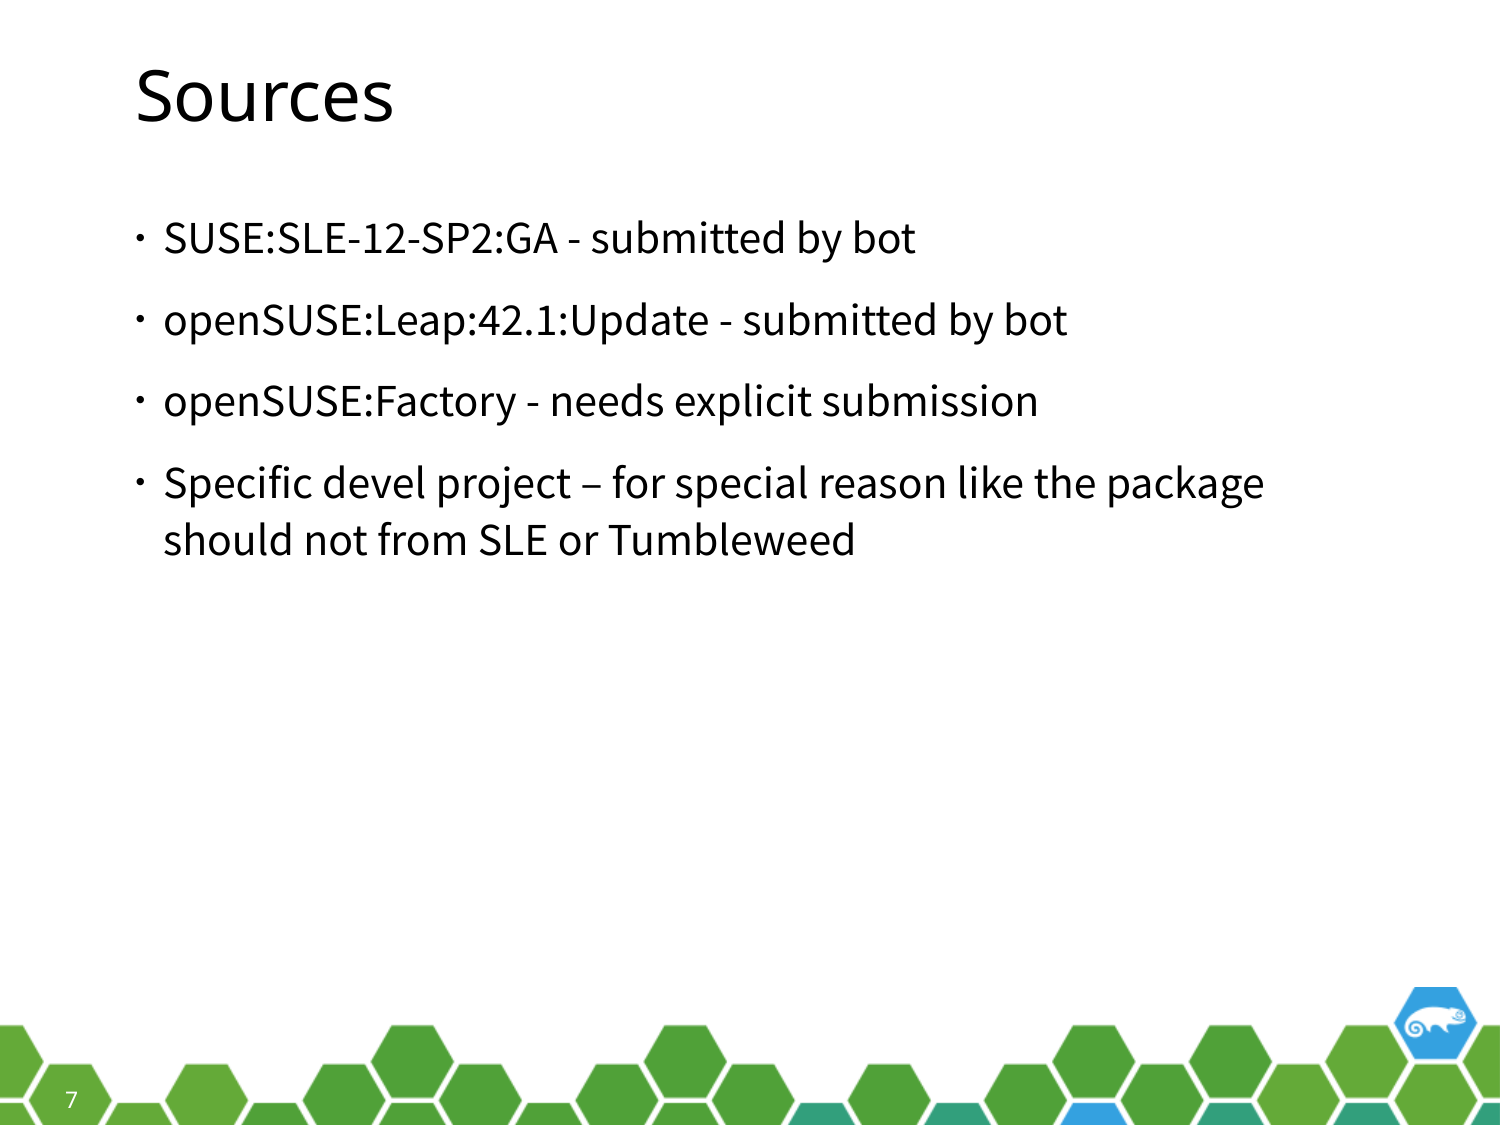

# Sources
SUSE:SLE-12-SP2:GA - submitted by bot
openSUSE:Leap:42.1:Update - submitted by bot
openSUSE:Factory - needs explicit submission
Specific devel project – for special reason like the package should not from SLE or Tumbleweed